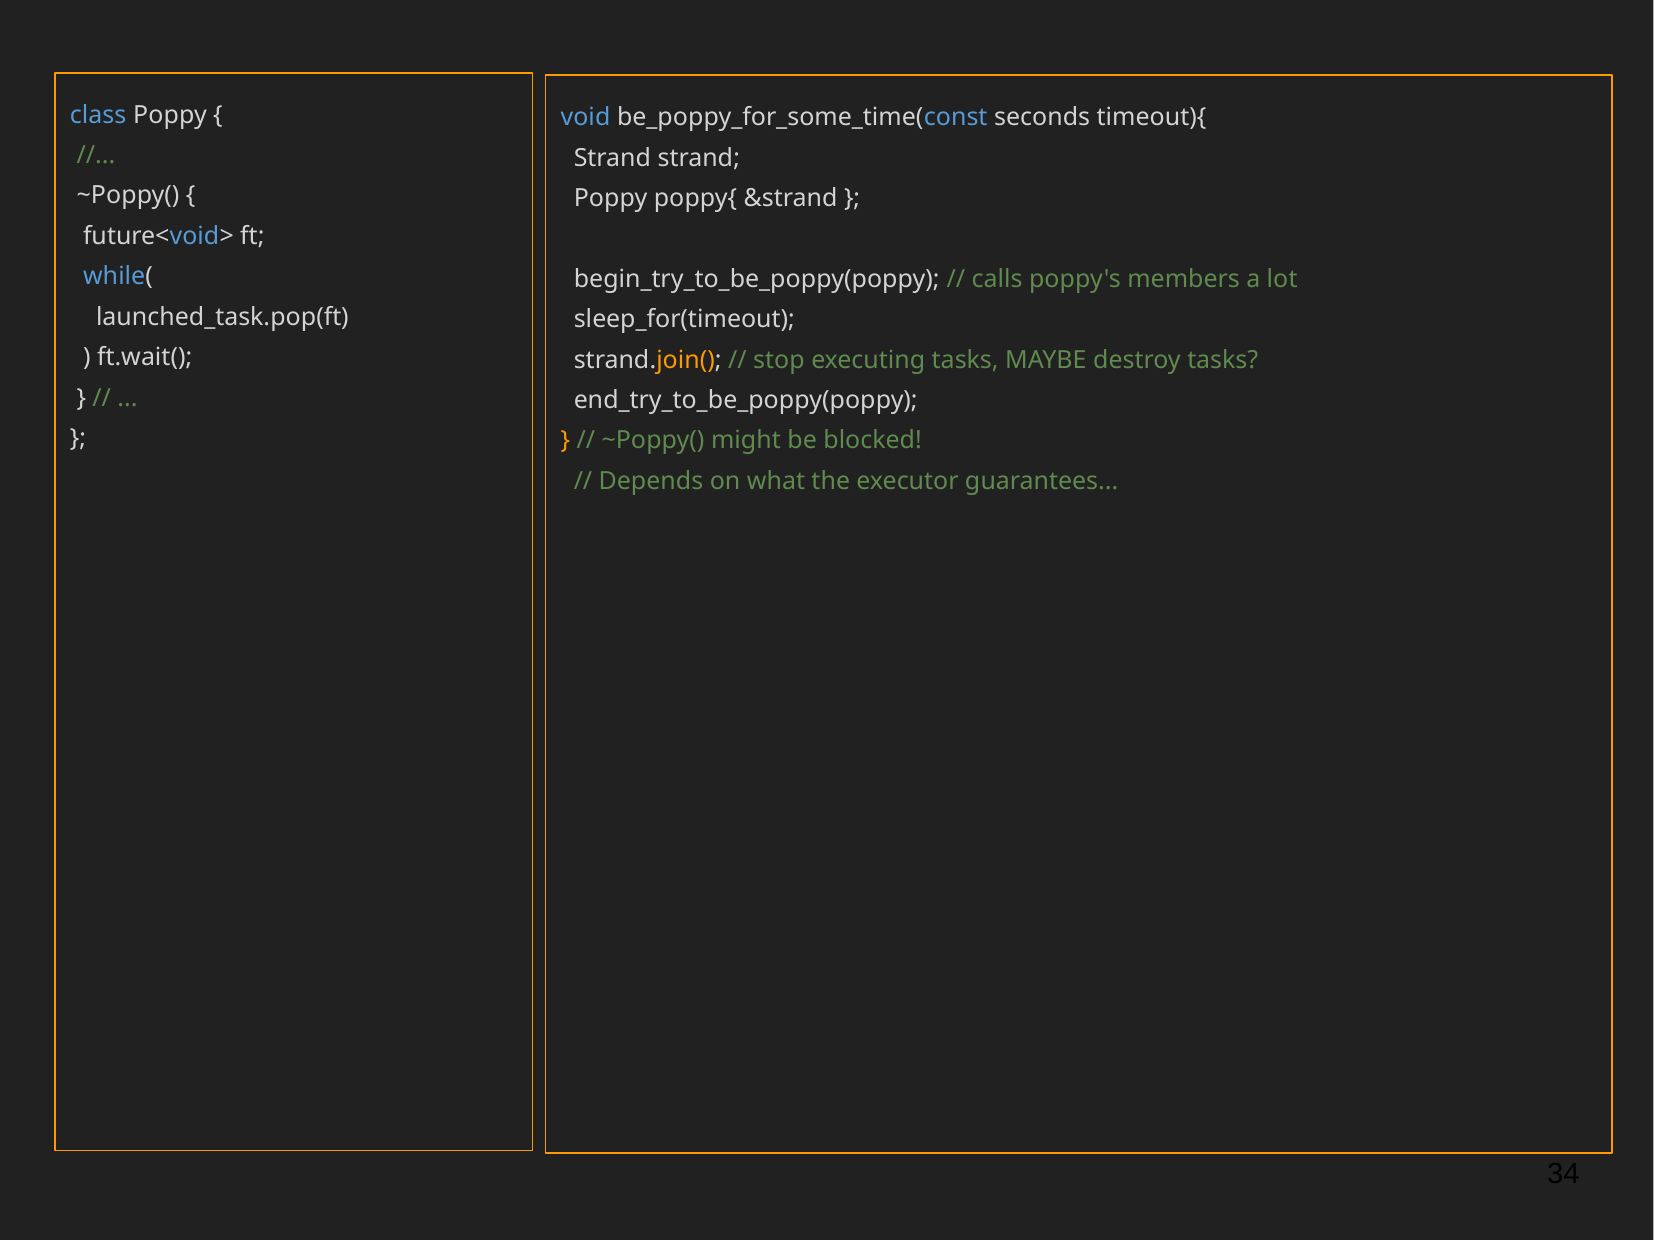

# class Poppy {
 //...
 ~Poppy() {
 future<void> ft;
 while(
 launched_task.pop(ft)
 ) ft.wait();
 } // ...
};
void be_poppy_for_some_time(const seconds timeout){
 Strand strand;
 Poppy poppy{ &strand };
 begin_try_to_be_poppy(poppy); // calls poppy's members a lot
 sleep_for(timeout);
 strand.join(); // stop executing tasks, MAYBE destroy tasks?
 end_try_to_be_poppy(poppy);
} // ~Poppy() might be blocked!
 // Depends on what the executor guarantees...